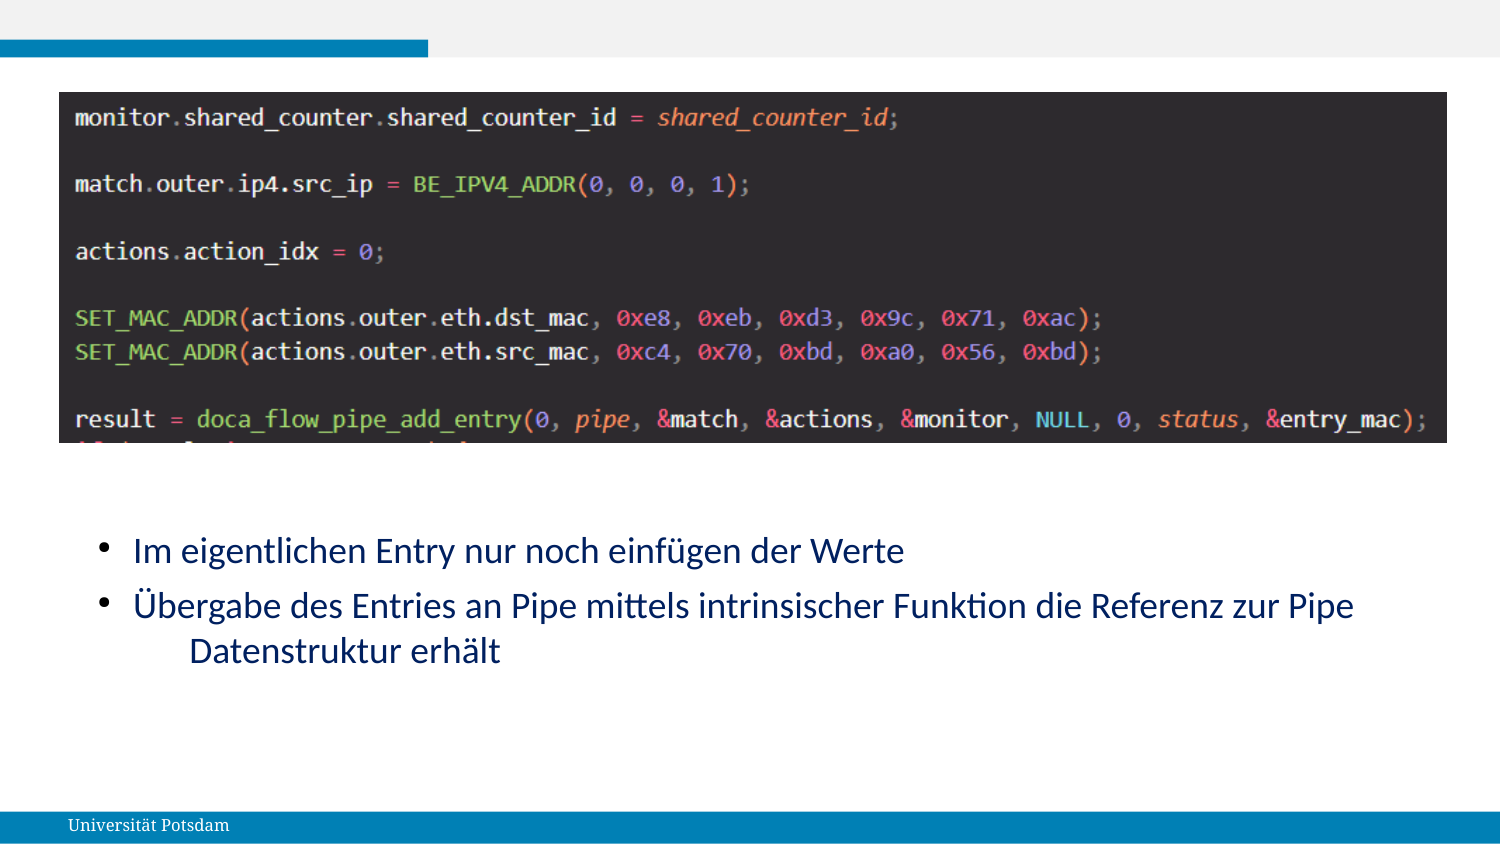

Im eigentlichen Entry nur noch einfügen der Werte
Übergabe des Entries an Pipe mittels intrinsischer Funktion die Referenz zur Pipe Datenstruktur erhält